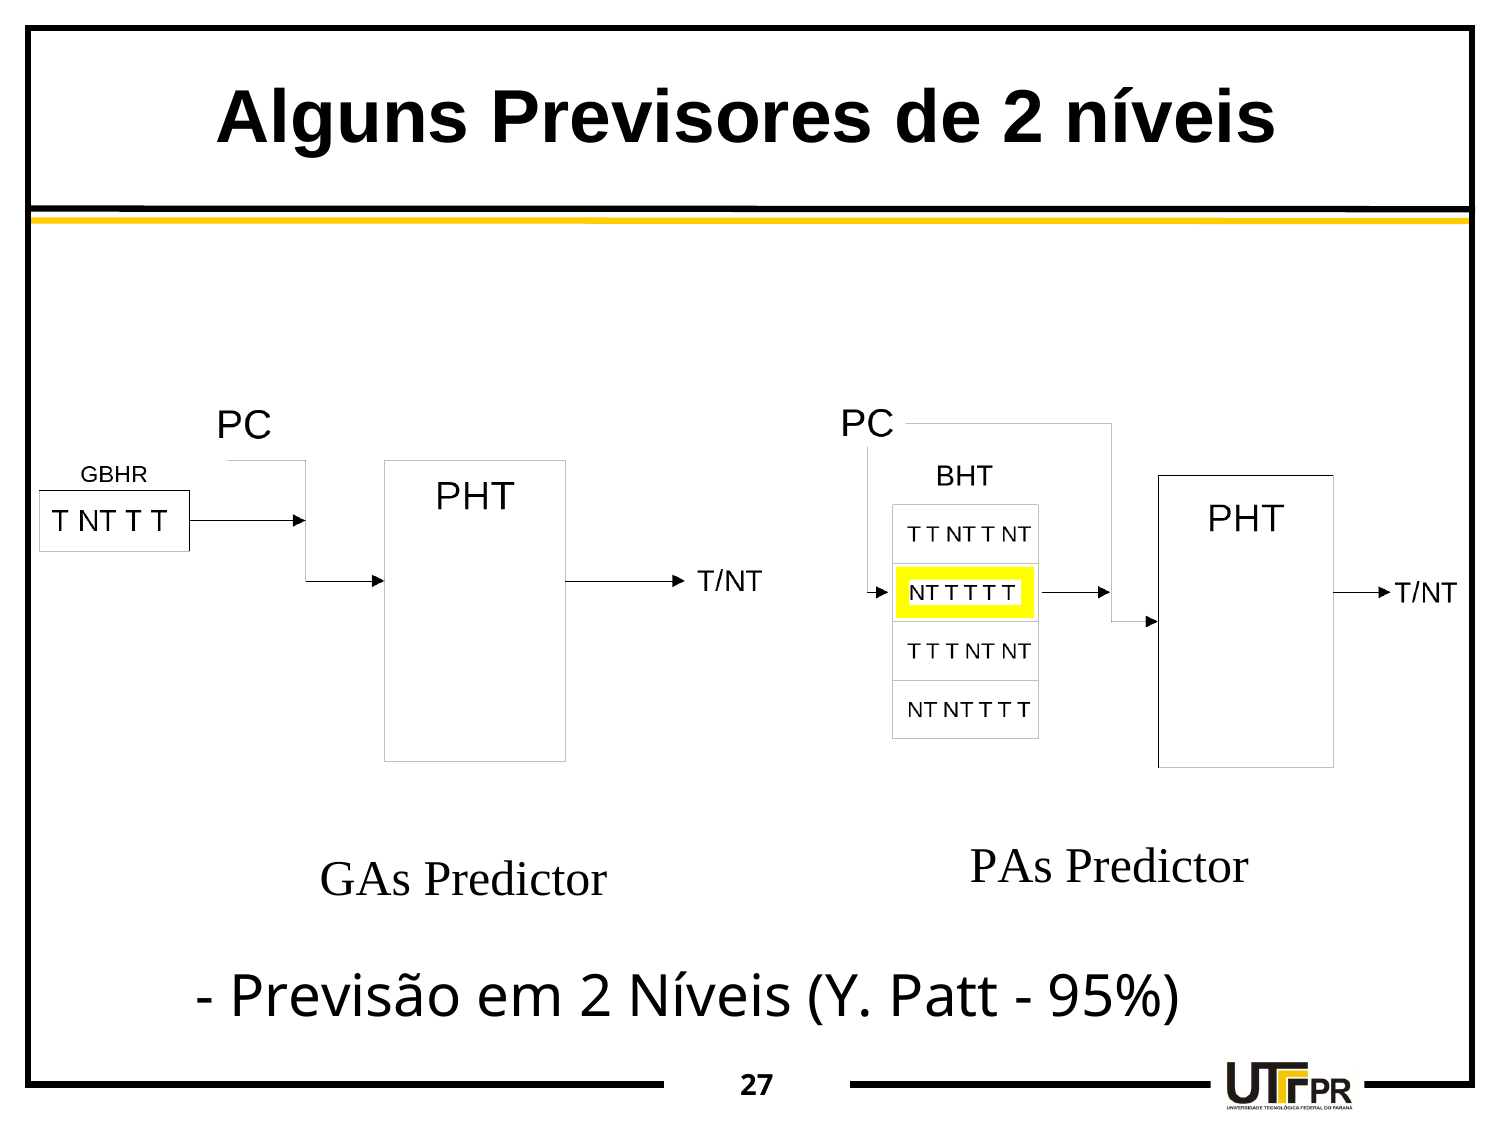

# Alguns Previsores de 2 níveis
PAs Predictor
GAs Predictor
- Previsão em 2 Níveis (Y. Patt - 95%)